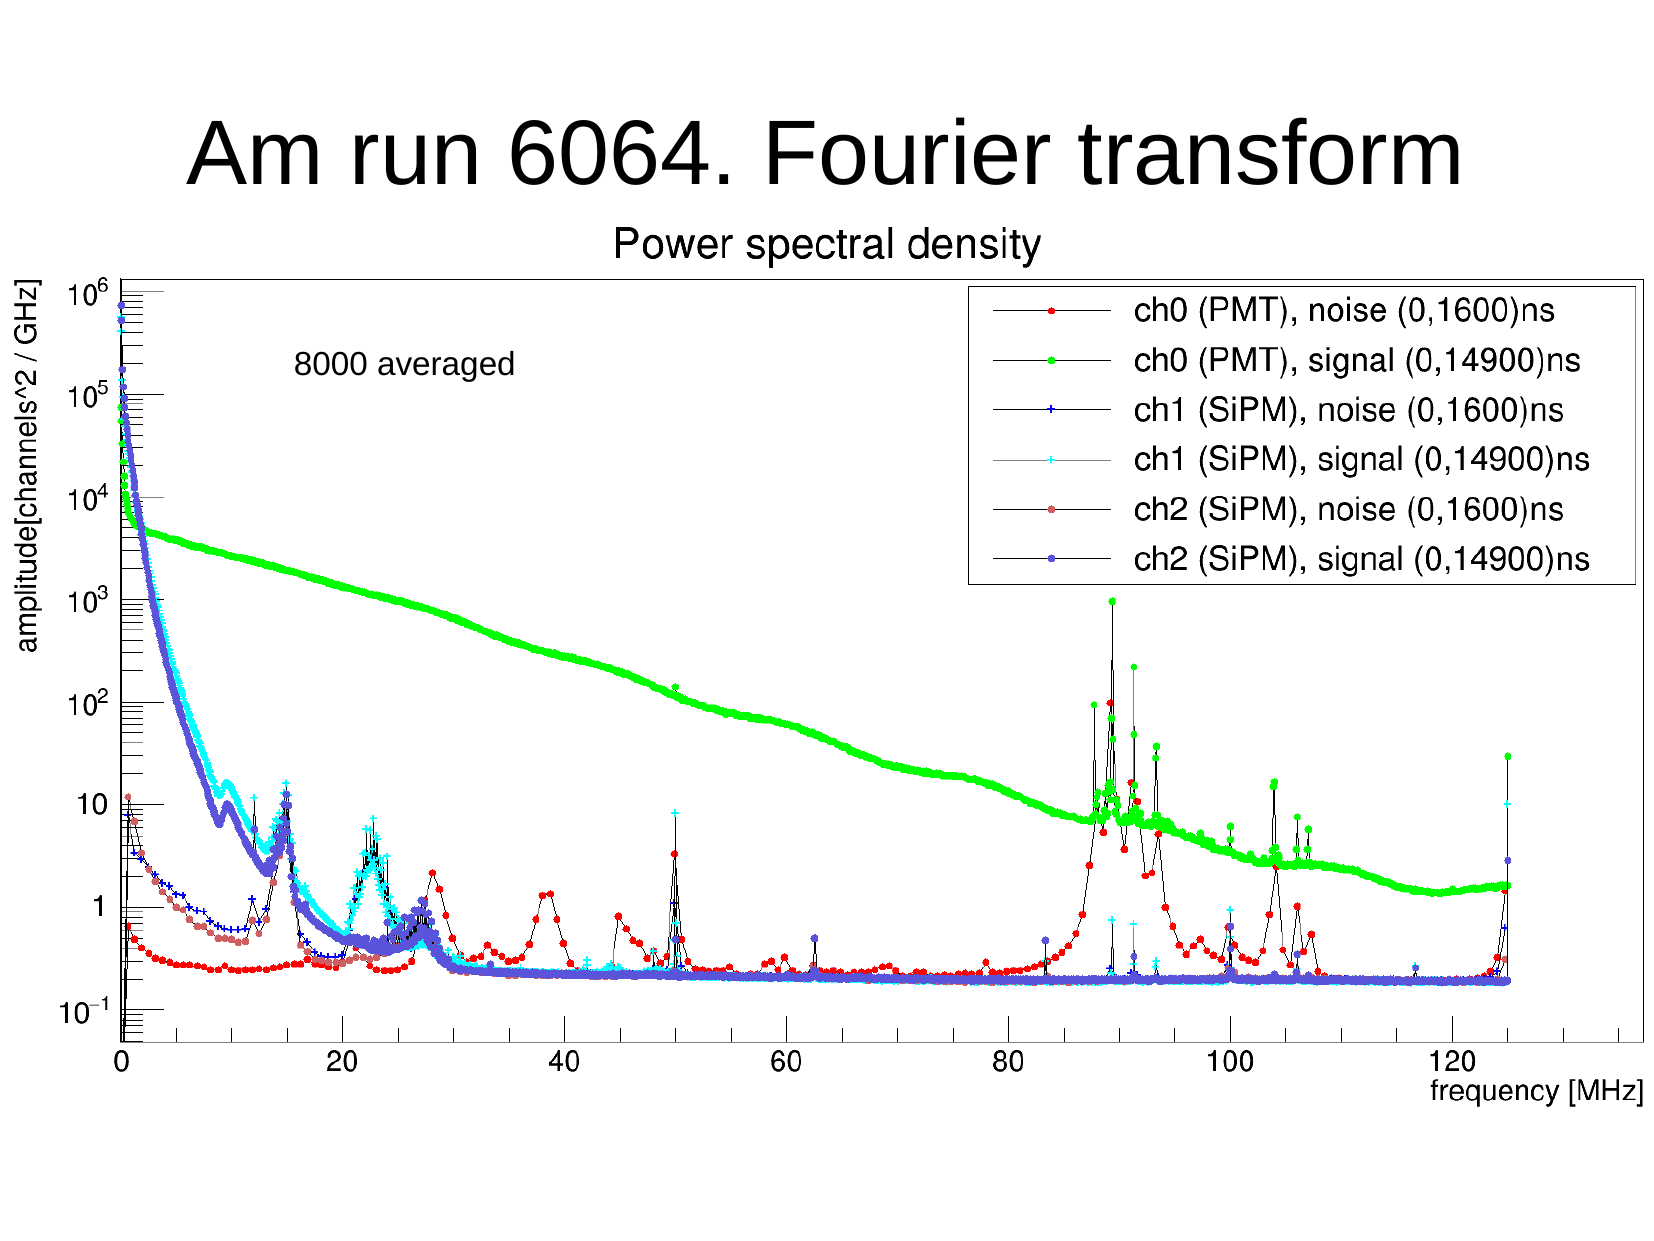

# Am run 6064. Fourier transform
8000 averaged